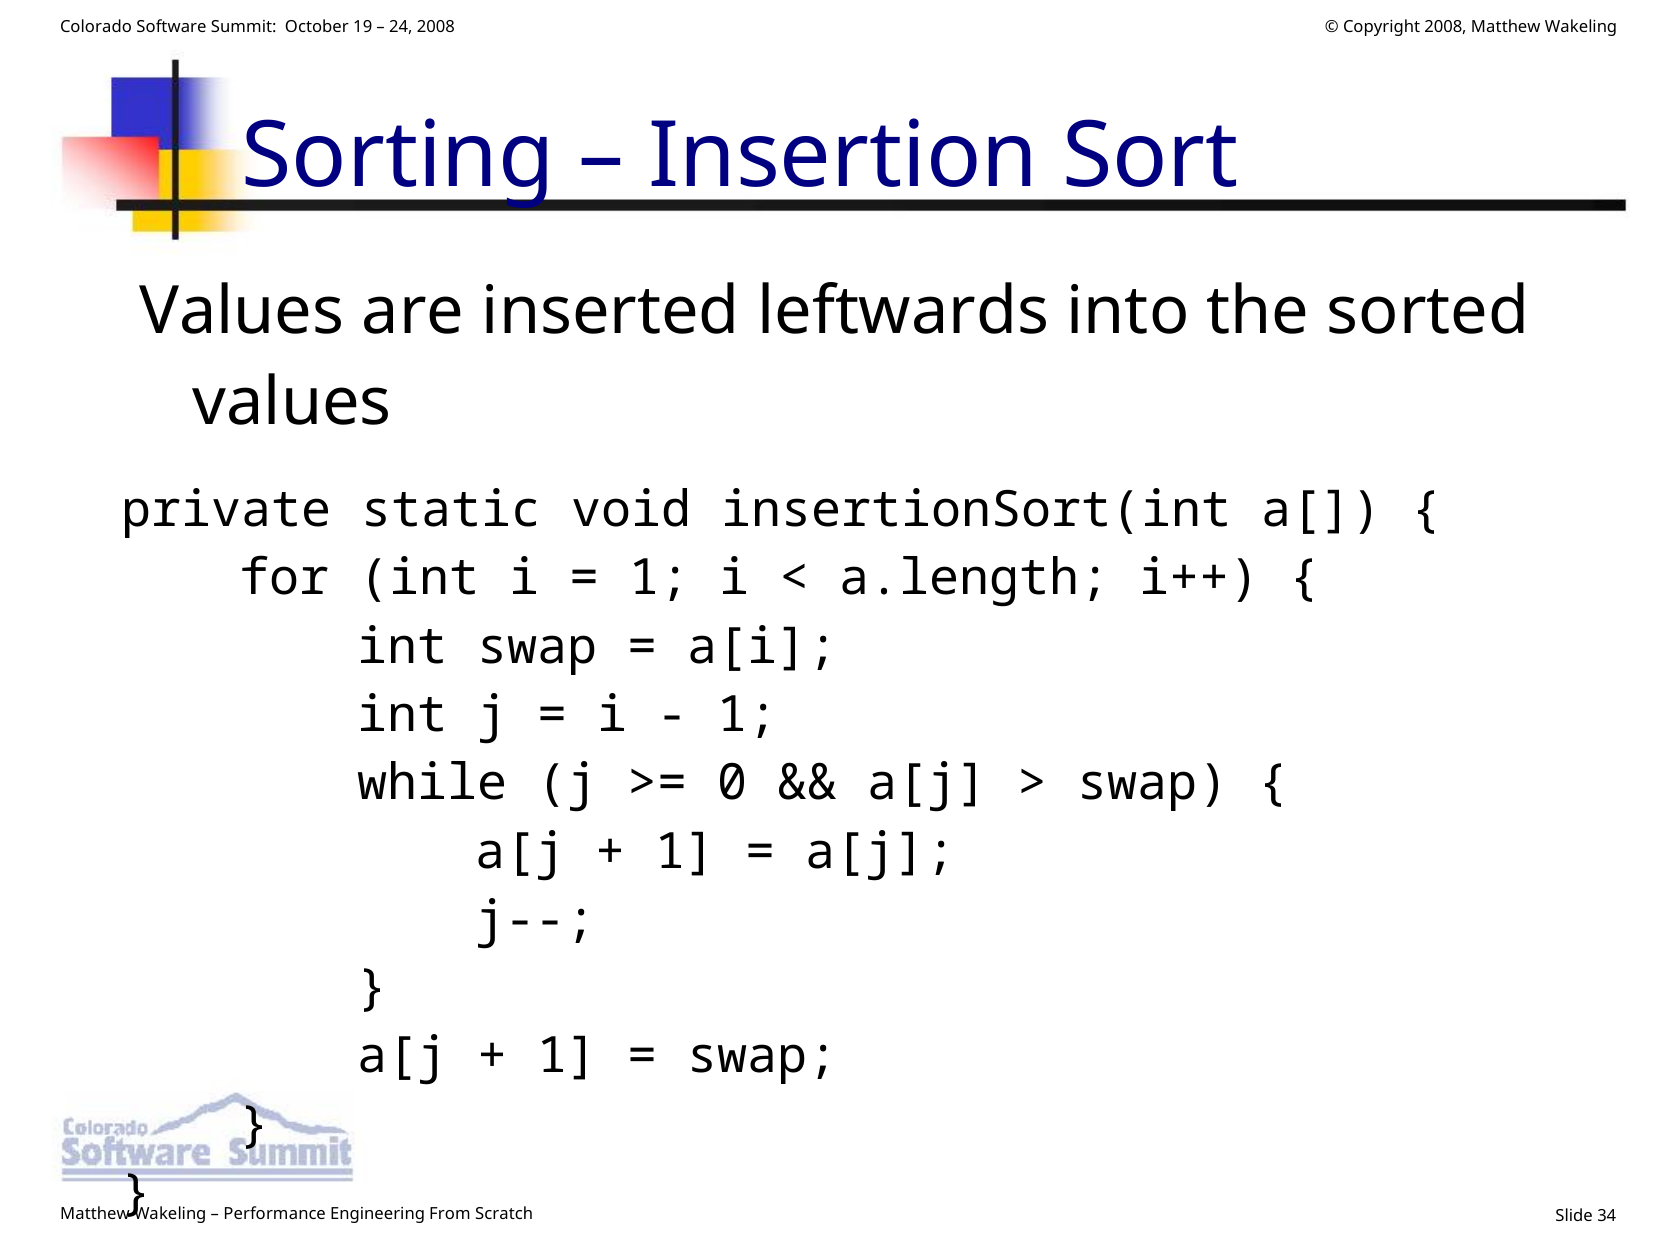

# Sorting – Insertion Sort
Values are inserted leftwards into the sorted values
private static void insertionSort(int a[]) {
 	for (int i = 1; i < a.length; i++) {
 		int swap = a[i];
 		int j = i - 1;
 		while (j >= 0 && a[j] > swap) {
 			a[j + 1] = a[j];
 			j--;
 		}
 		a[j + 1] = swap;
 	}
}